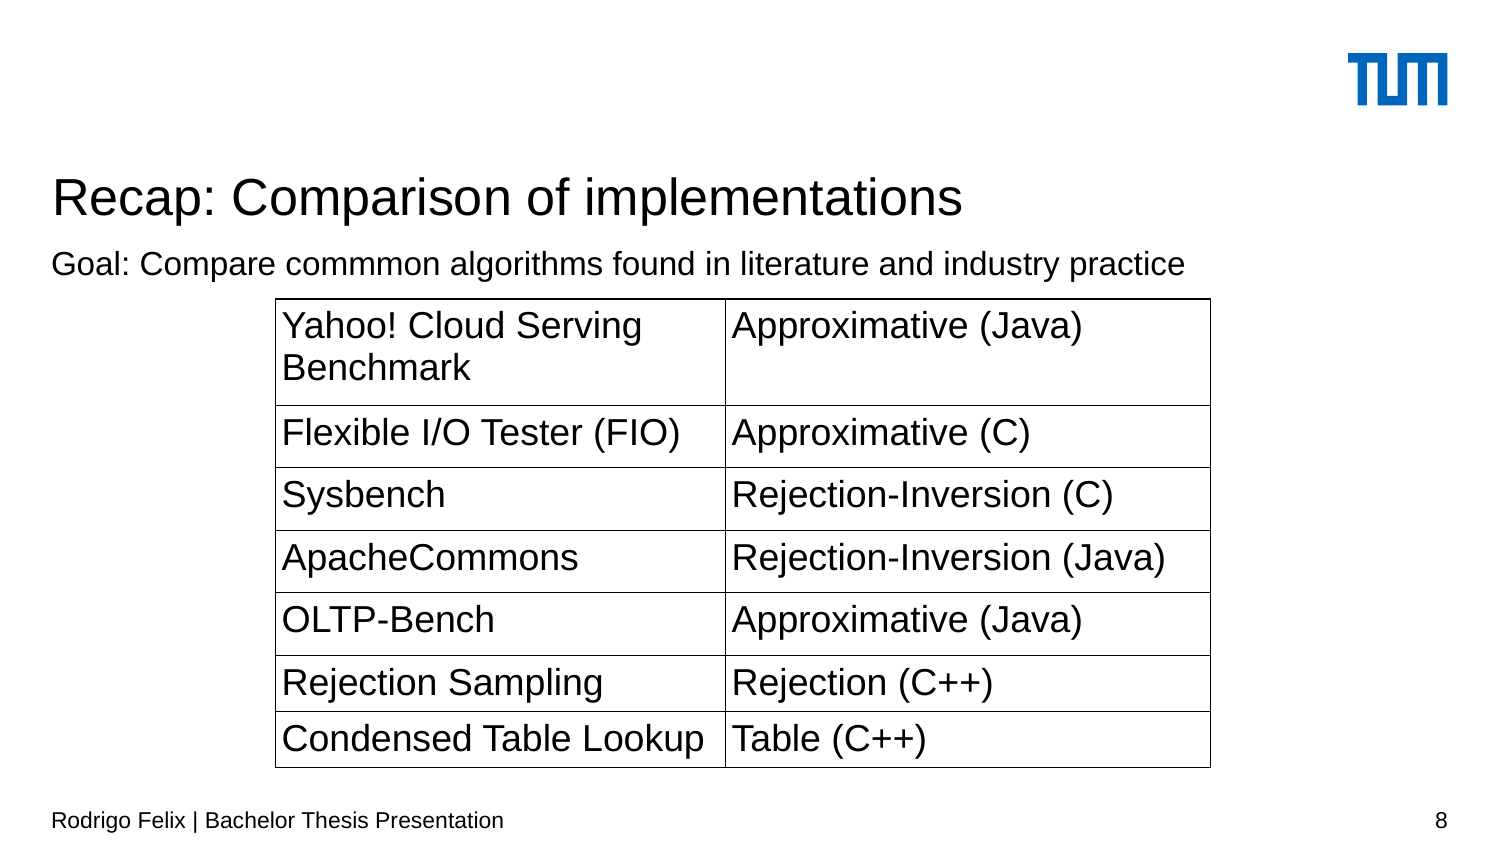

# Recap: Comparison of implementations
Goal: Compare commmon algorithms found in literature and industry practice
| Yahoo! Cloud Serving Benchmark | Approximative (Java) |
| --- | --- |
| Flexible I/O Tester (FIO) | Approximative (C) |
| Sysbench | Rejection-Inversion (C) |
| ApacheCommons | Rejection-Inversion (Java) |
| OLTP-Bench | Approximative (Java) |
| Rejection Sampling | Rejection (C++) |
| Condensed Table Lookup | Table (C++) |
Rodrigo Felix | Bachelor Thesis Presentation
8